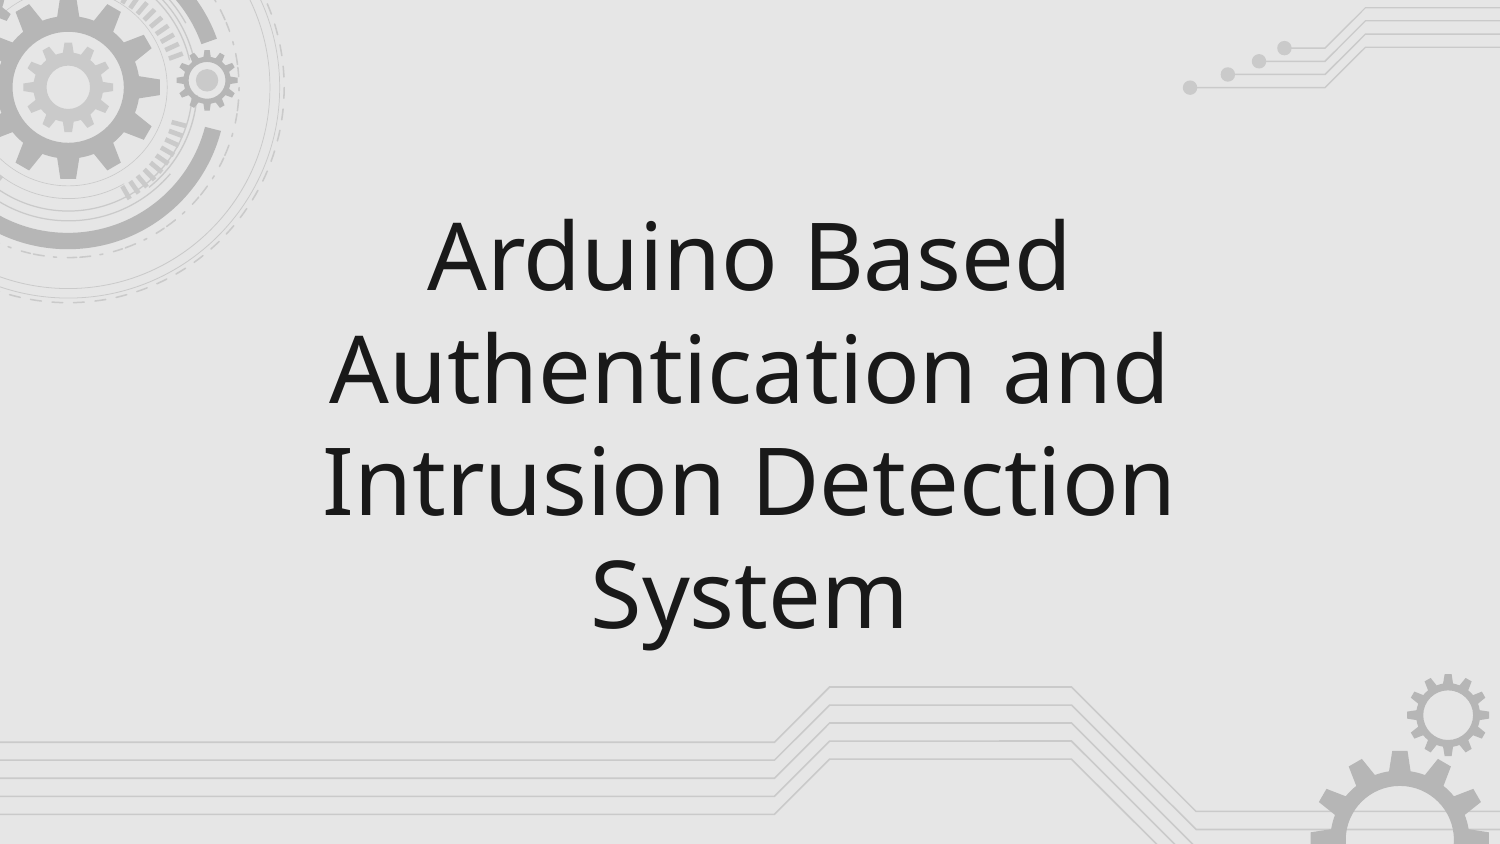

# Arduino Based Authentication and Intrusion Detection System